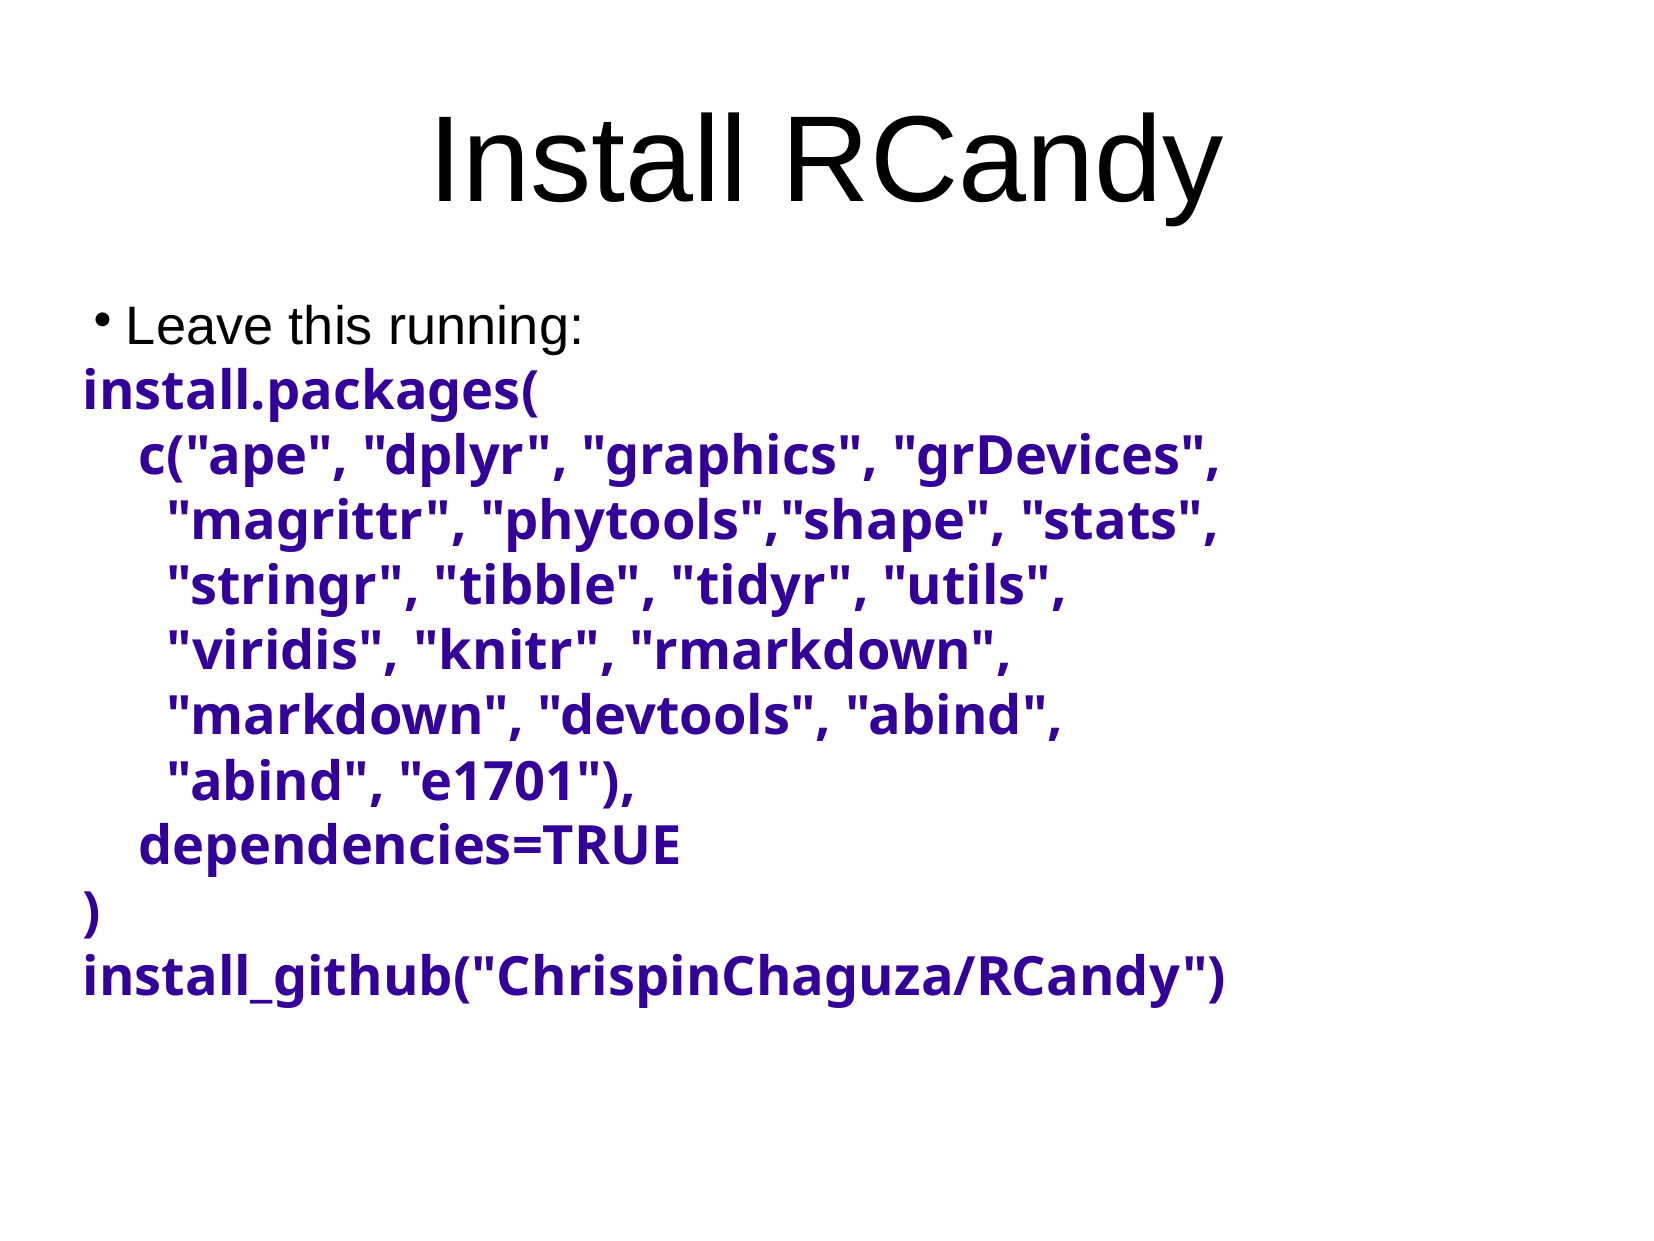

Install RCandy
Leave this running:
install.packages(
 c("ape", "dplyr", "graphics", "grDevices",
 "magrittr", "phytools","shape", "stats",
 "stringr", "tibble", "tidyr", "utils",
 "viridis", "knitr", "rmarkdown",
 "markdown", "devtools", "abind",
 "abind", "e1701"),
 dependencies=TRUE
)
install_github("ChrispinChaguza/RCandy")